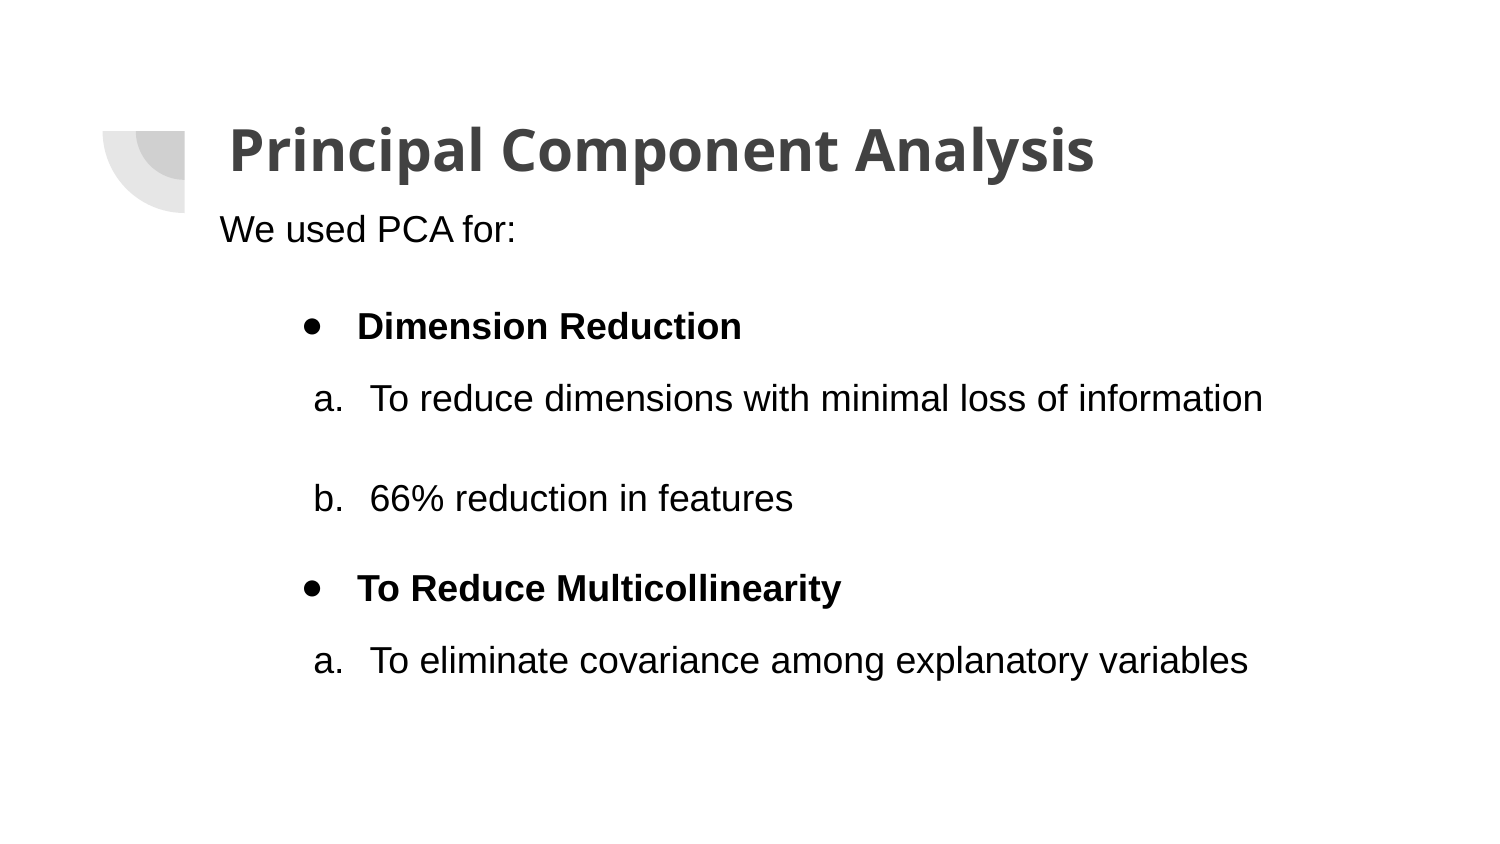

# Principal Component Analysis
We used PCA for:
Dimension Reduction
To reduce dimensions with minimal loss of information
66% reduction in features
To Reduce Multicollinearity
To eliminate covariance among explanatory variables